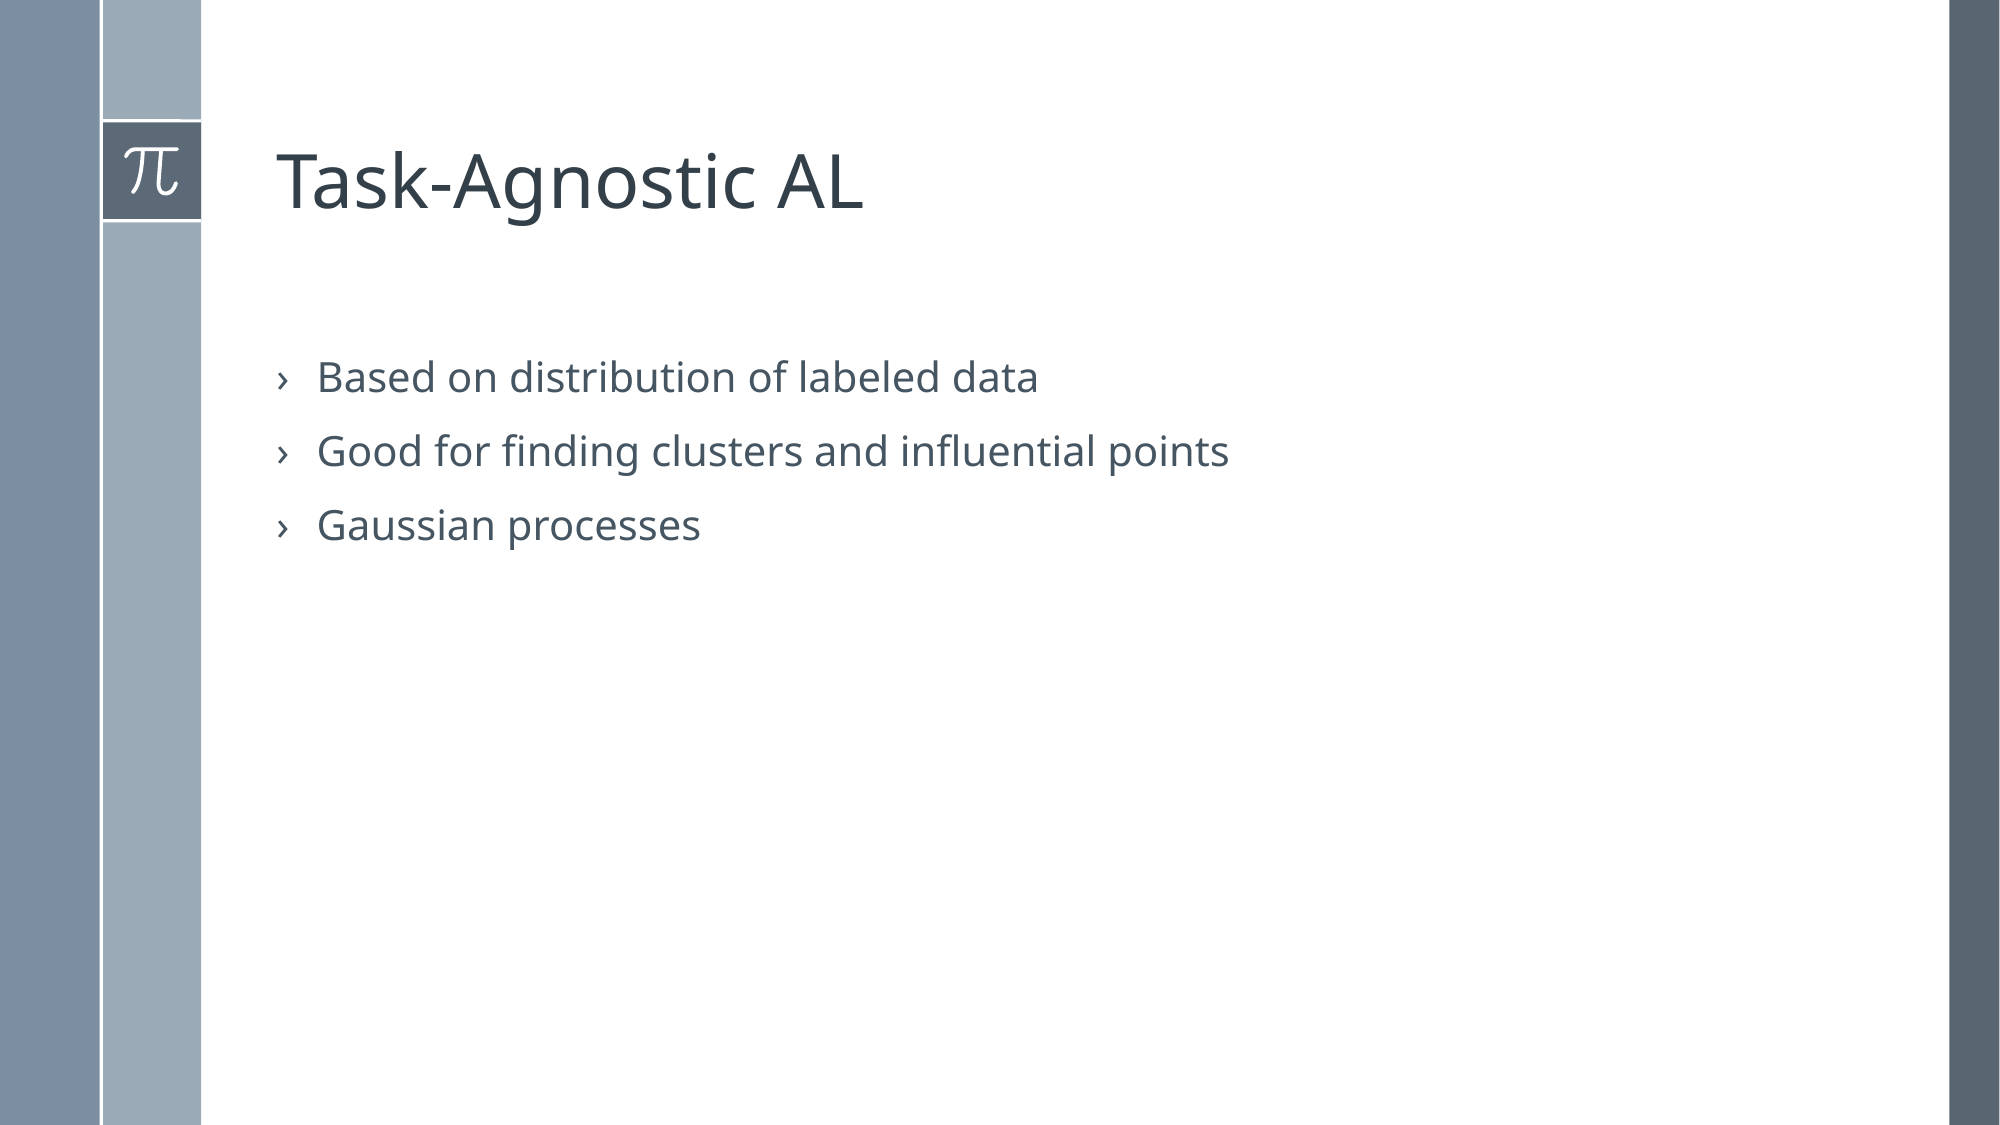

Task-Agnostic AL
Based on distribution of labeled data
Good for finding clusters and influential points
Gaussian processes